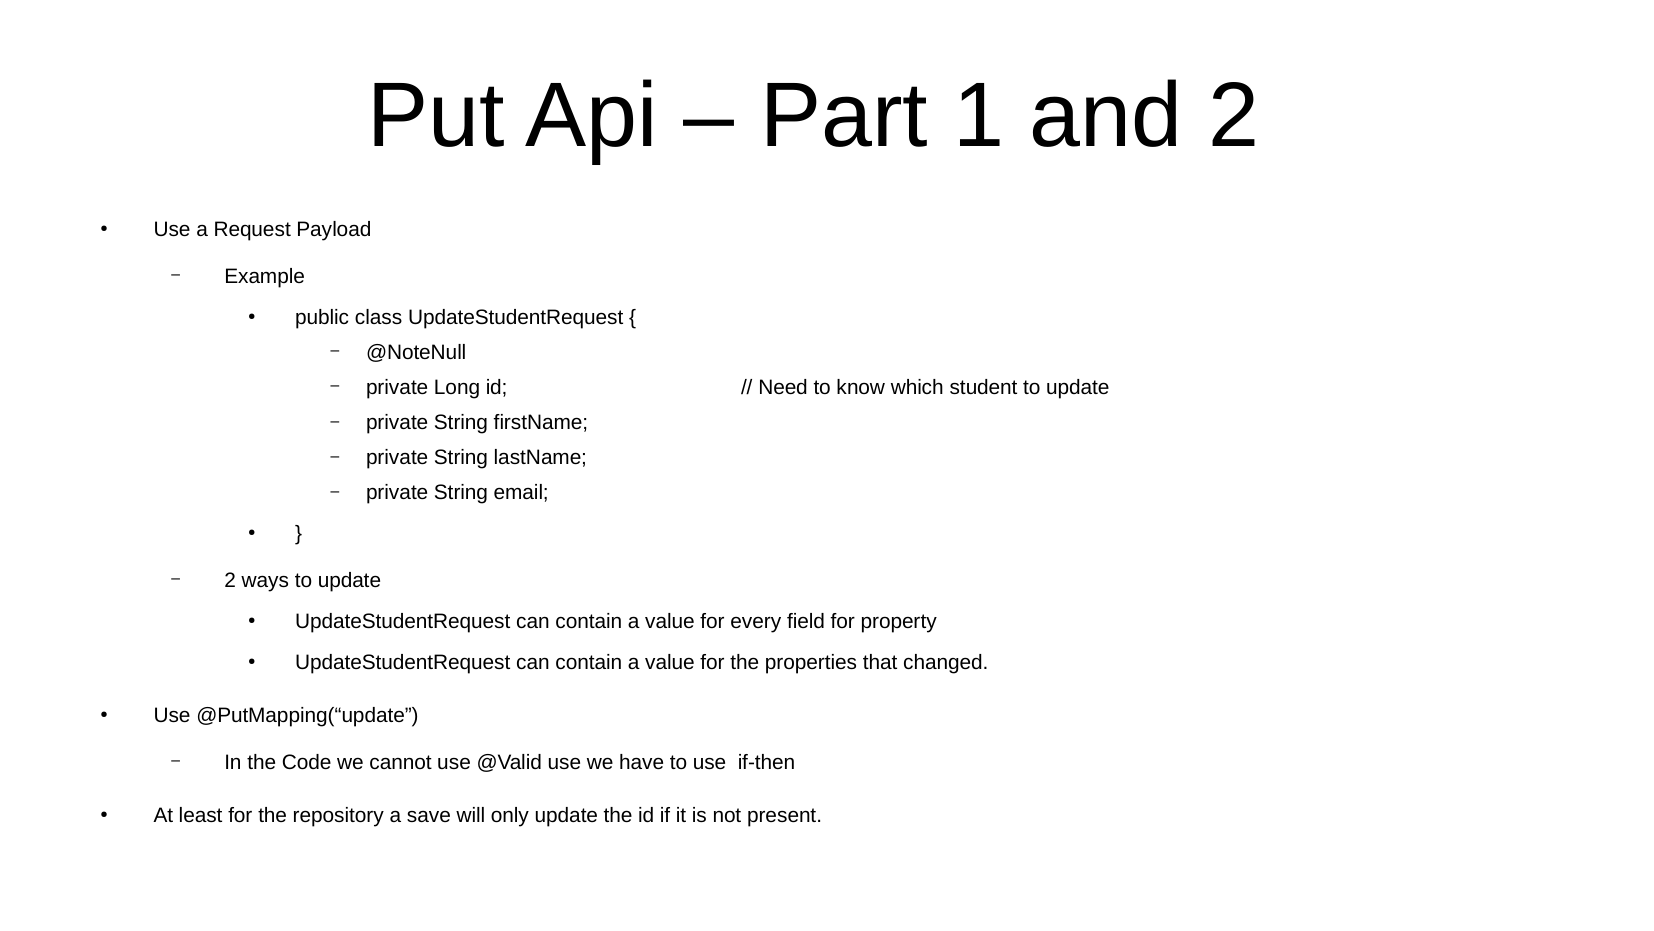

# Put Api – Part 1 and 2
Use a Request Payload
Example
public class UpdateStudentRequest {
@NoteNull
private Long id;				// Need to know which student to update
private String firstName;
private String lastName;
private String email;
}
2 ways to update
UpdateStudentRequest can contain a value for every field for property
UpdateStudentRequest can contain a value for the properties that changed.
Use @PutMapping(“update”)
In the Code we cannot use @Valid use we have to use if-then
At least for the repository a save will only update the id if it is not present.